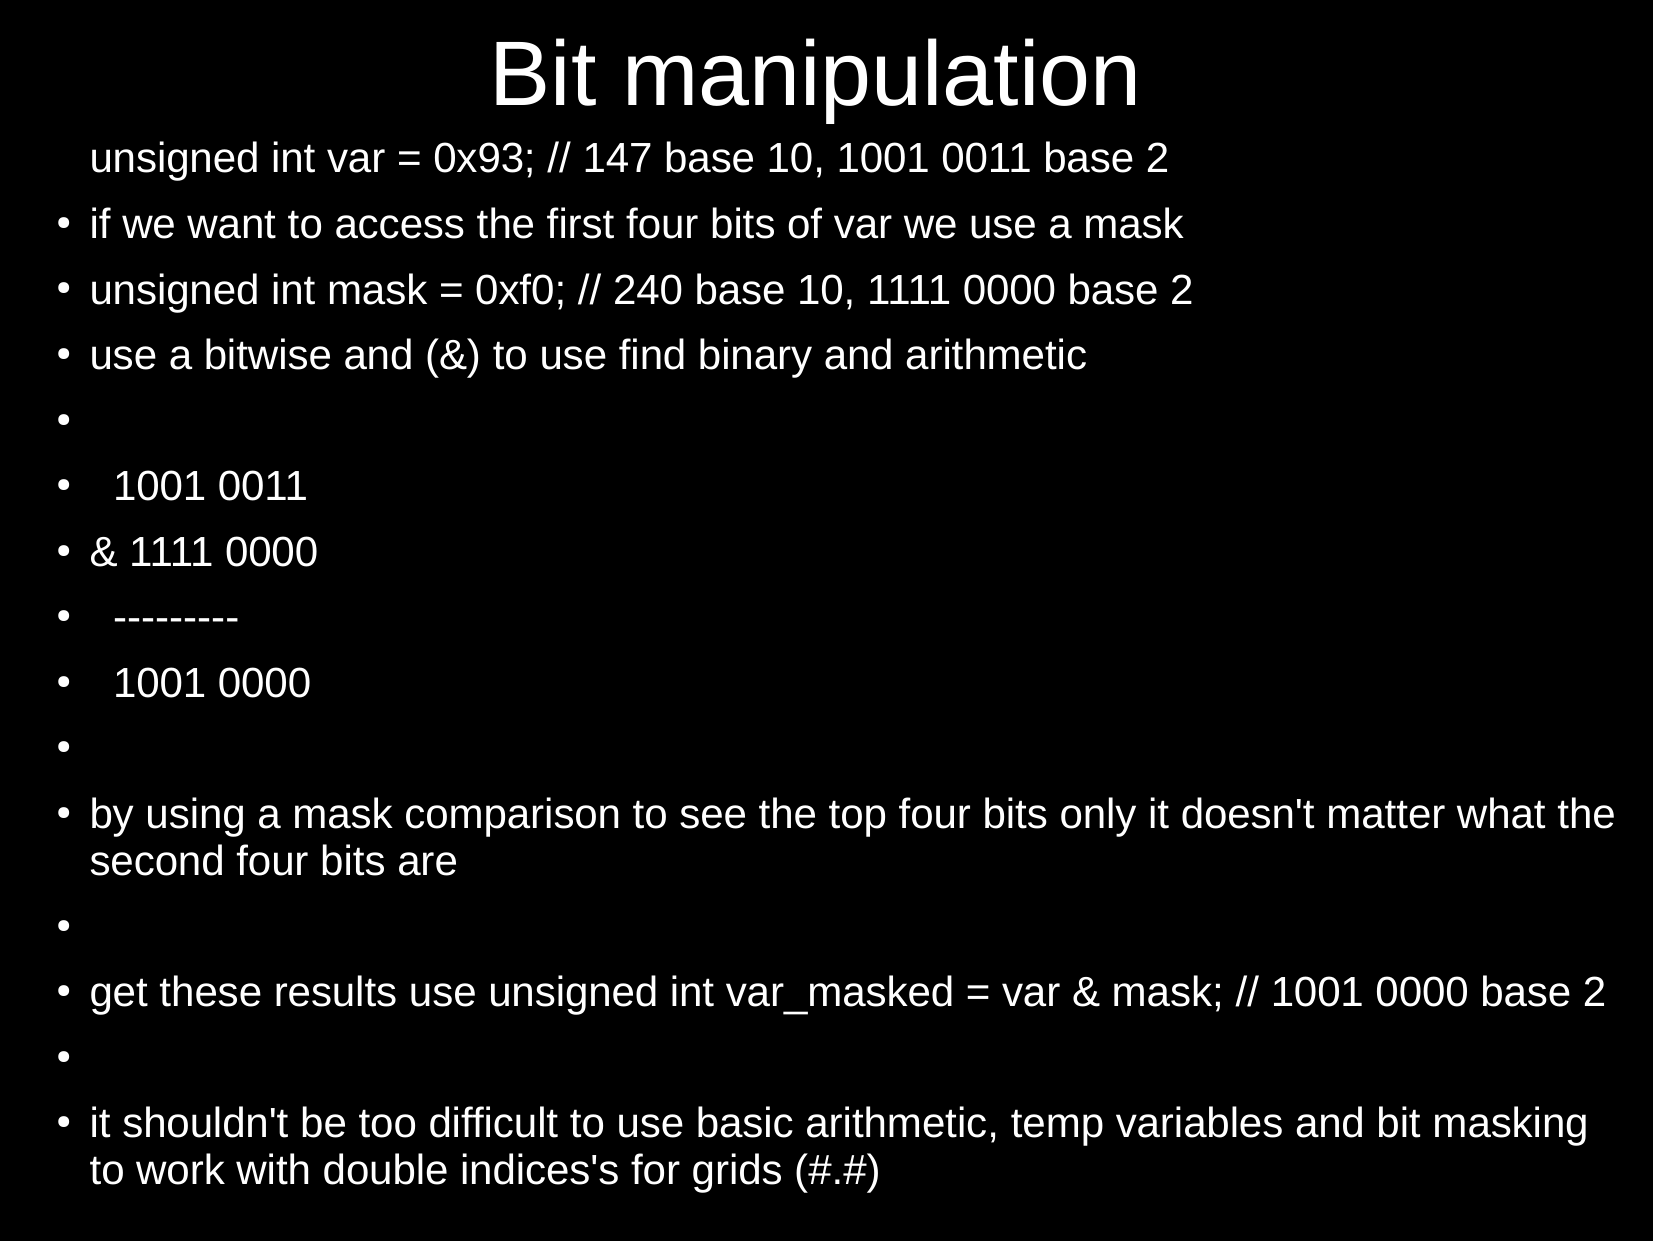

# Bit manipulation
unsigned int var = 0x93; // 147 base 10, 1001 0011 base 2
if we want to access the first four bits of var we use a mask
unsigned int mask = 0xf0; // 240 base 10, 1111 0000 base 2
use a bitwise and (&) to use find binary and arithmetic
 1001 0011
& 1111 0000
 ---------
 1001 0000
by using a mask comparison to see the top four bits only it doesn't matter what the second four bits are
get these results use unsigned int var_masked = var & mask; // 1001 0000 base 2
it shouldn't be too difficult to use basic arithmetic, temp variables and bit masking to work with double indices's for grids (#.#)